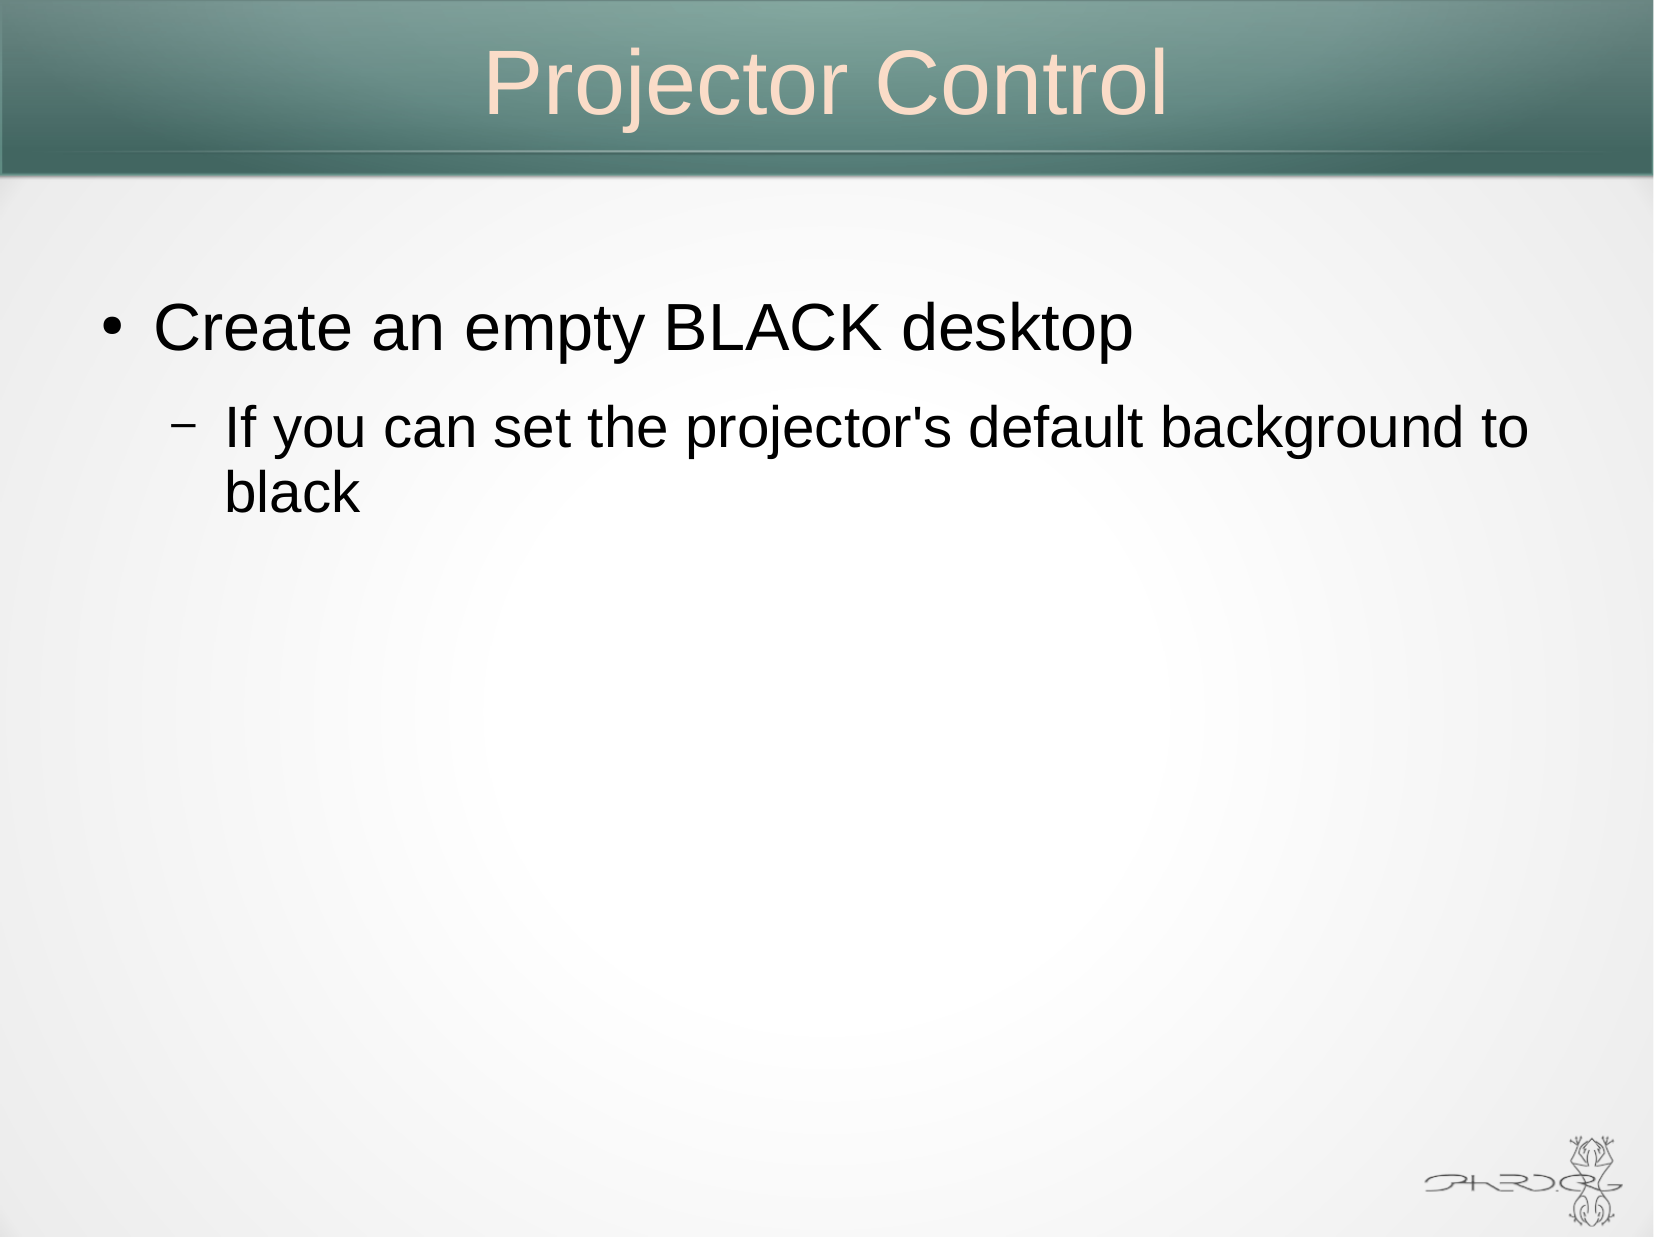

# Projector Control
Create an empty BLACK desktop
If you can set the projector's default background to black